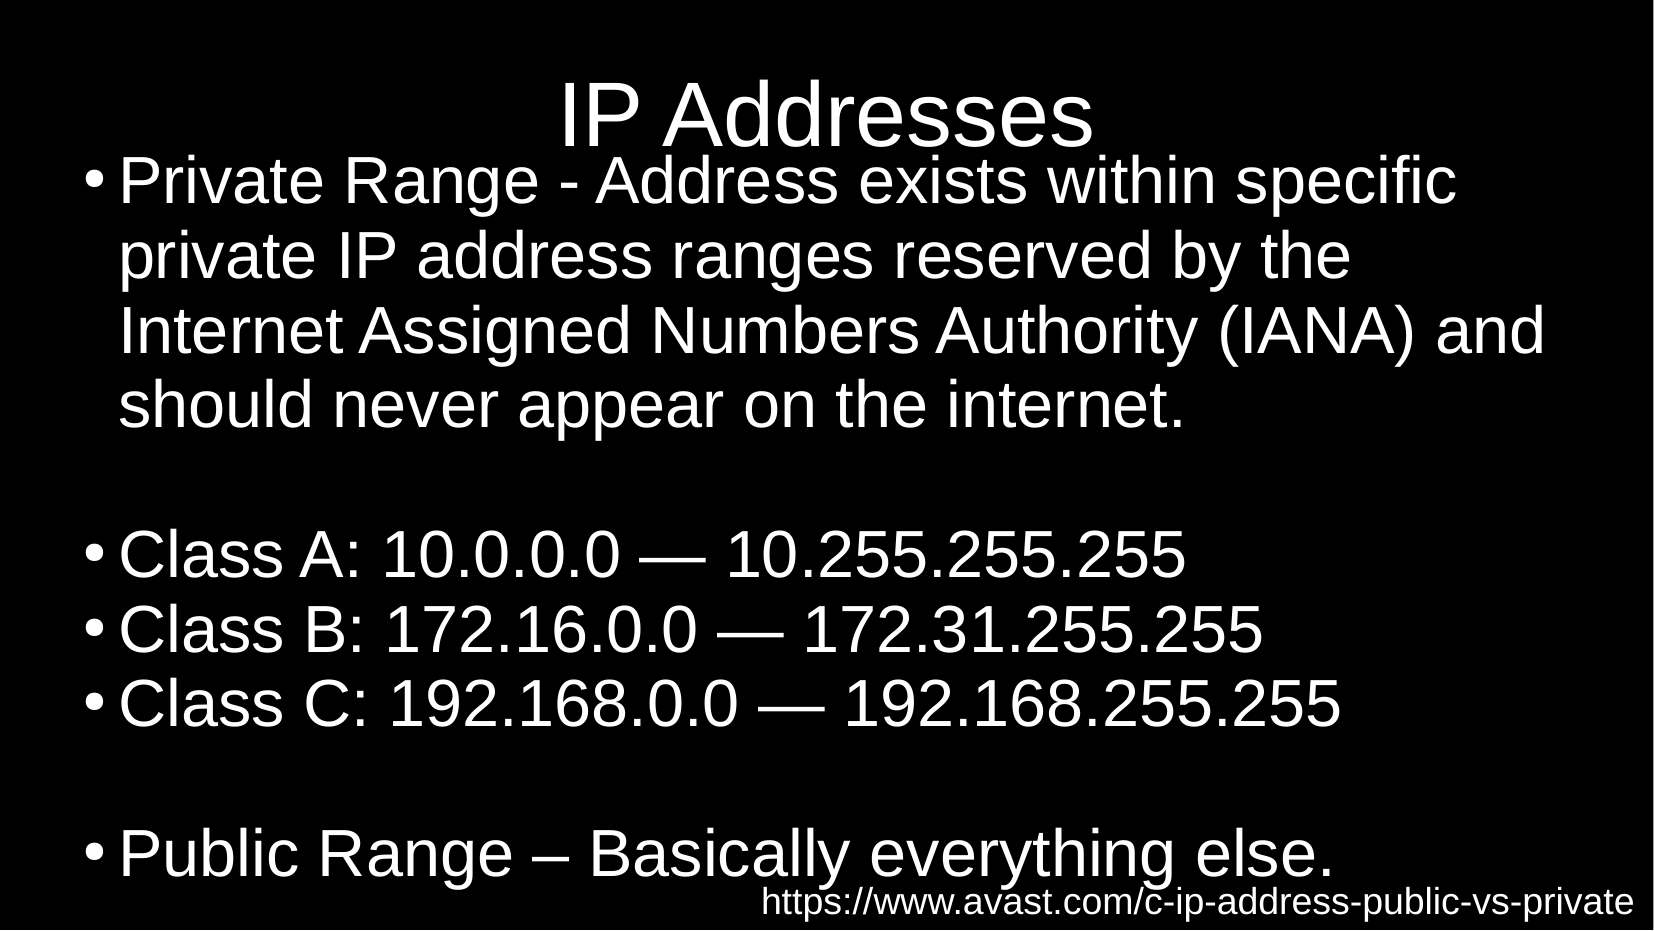

# IP Addresses
Private Range - Address exists within specific private IP address ranges reserved by the Internet Assigned Numbers Authority (IANA) and should never appear on the internet.
Class A: 10.0.0.0 — 10.255.255.255
Class B: 172.16.0.0 — 172.31.255.255
Class C: 192.168.0.0 — 192.168.255.255
Public Range – Basically everything else.
https://www.avast.com/c-ip-address-public-vs-private